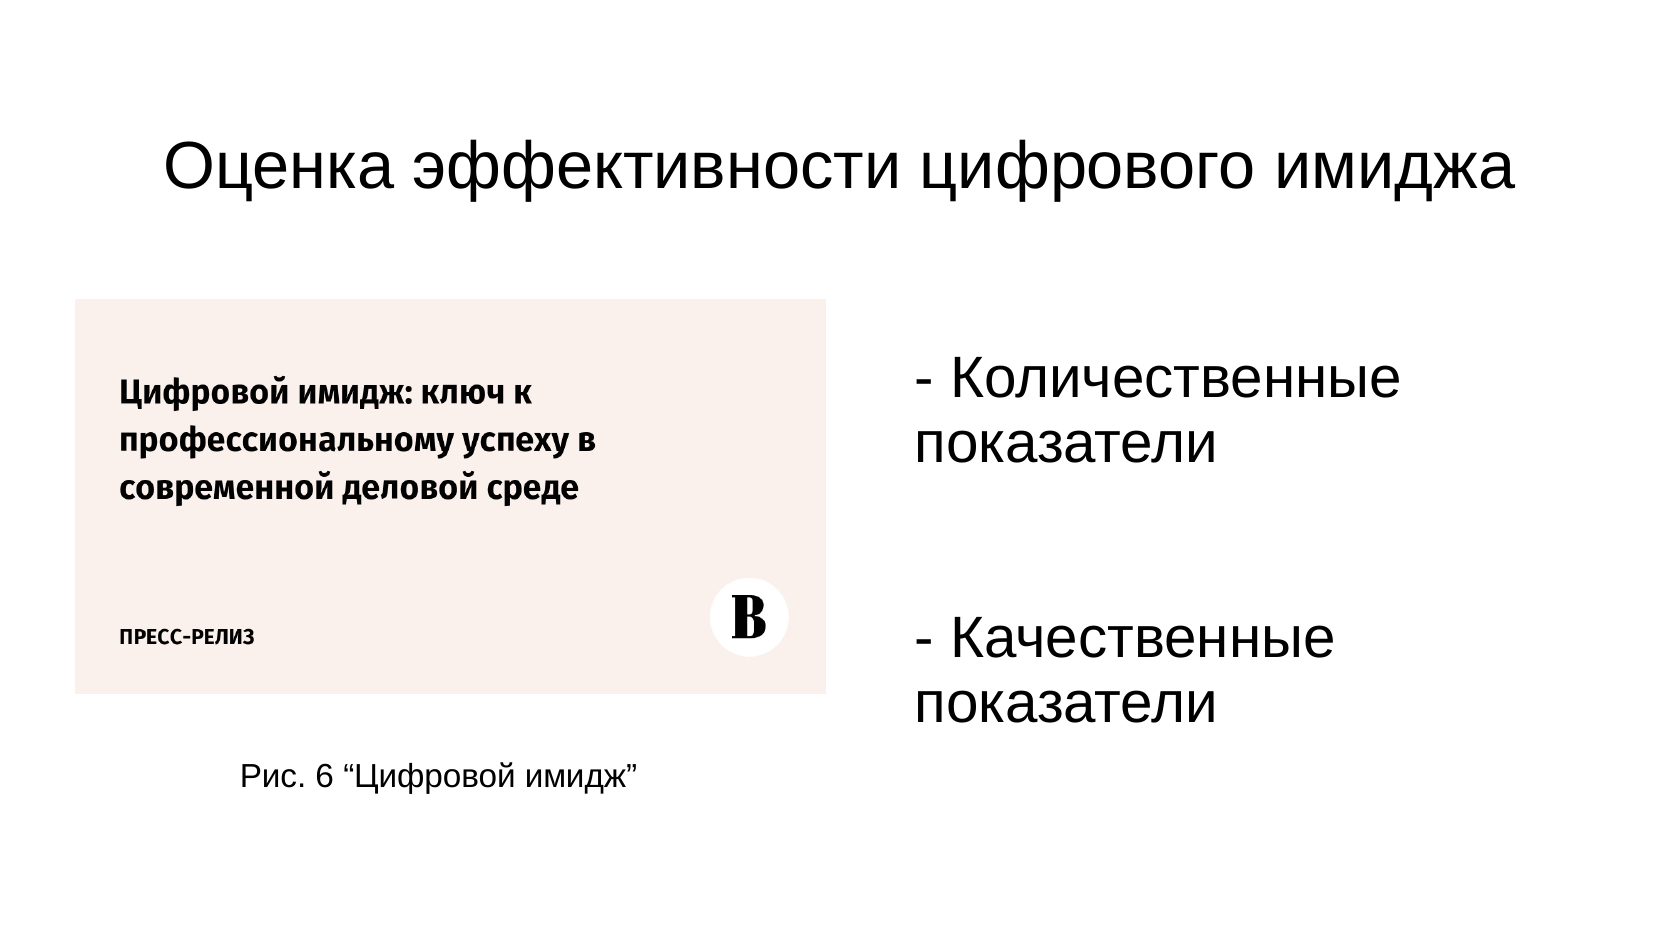

Оценка эффективности цифрового имиджа
- Количественные показатели
- Качественные показатели
Рис. 6 “Цифровой имидж”